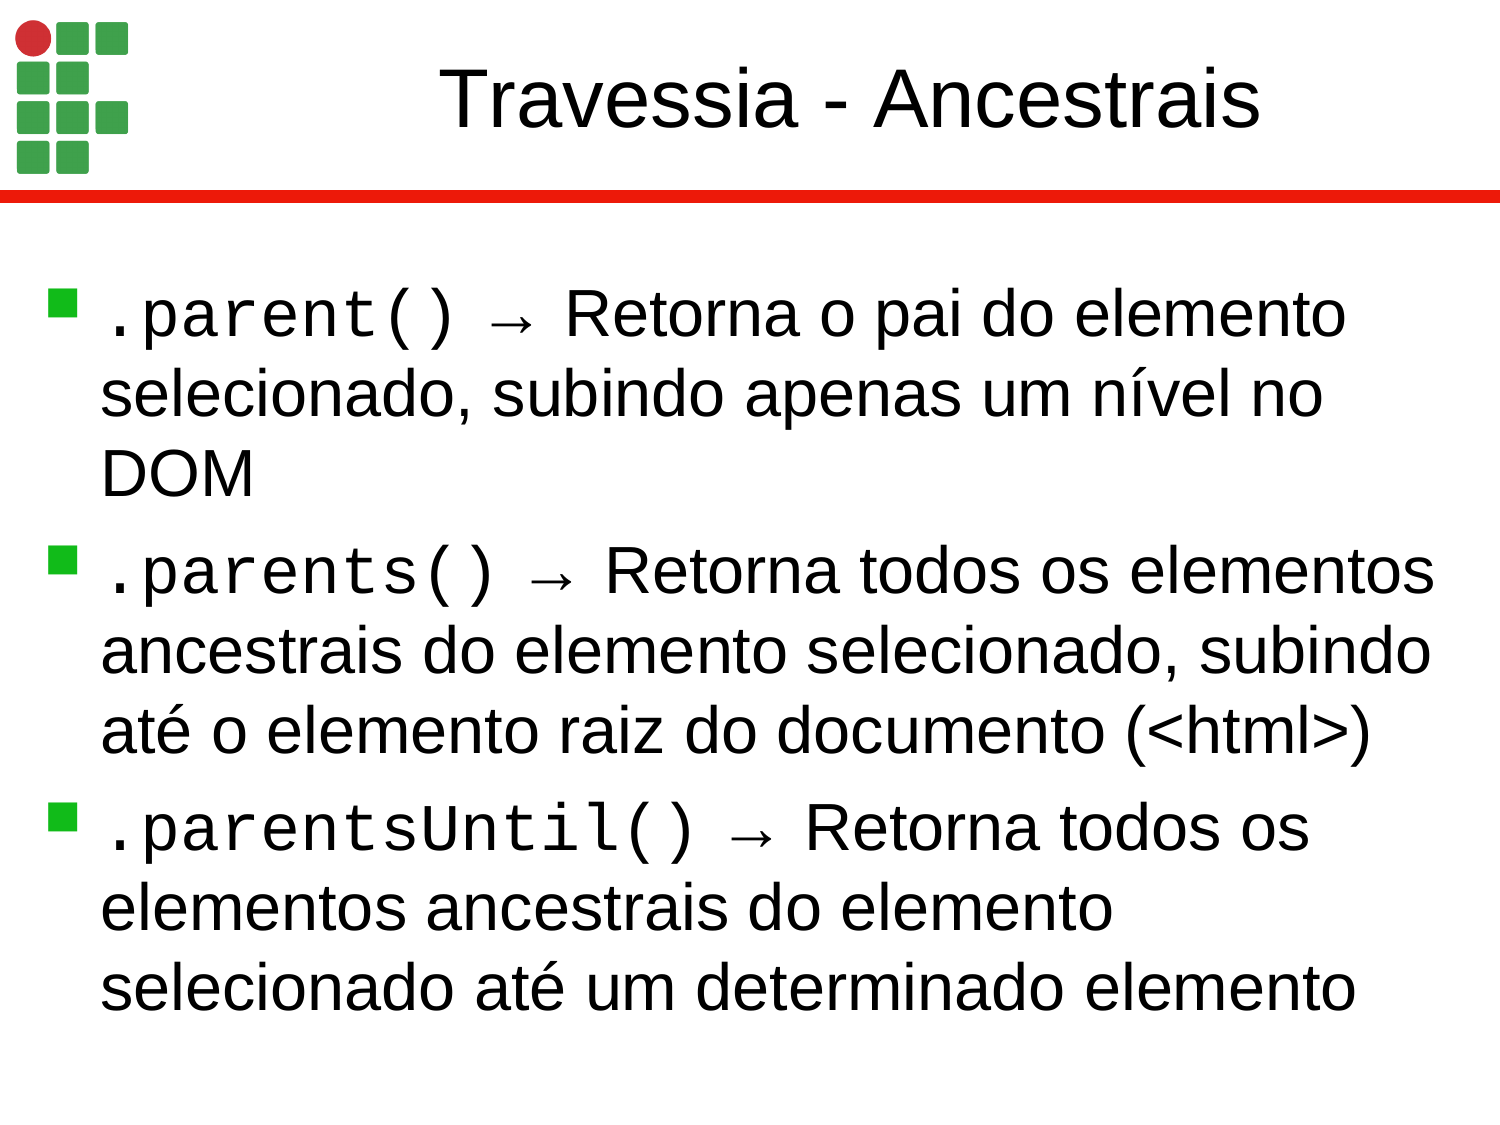

# Travessia - Ancestrais
.parent() → Retorna o pai do elemento selecionado, subindo apenas um nível no DOM
.parents() → Retorna todos os elementos ancestrais do elemento selecionado, subindo até o elemento raiz do documento (<html>)
.parentsUntil() → Retorna todos os elementos ancestrais do elemento selecionado até um determinado elemento